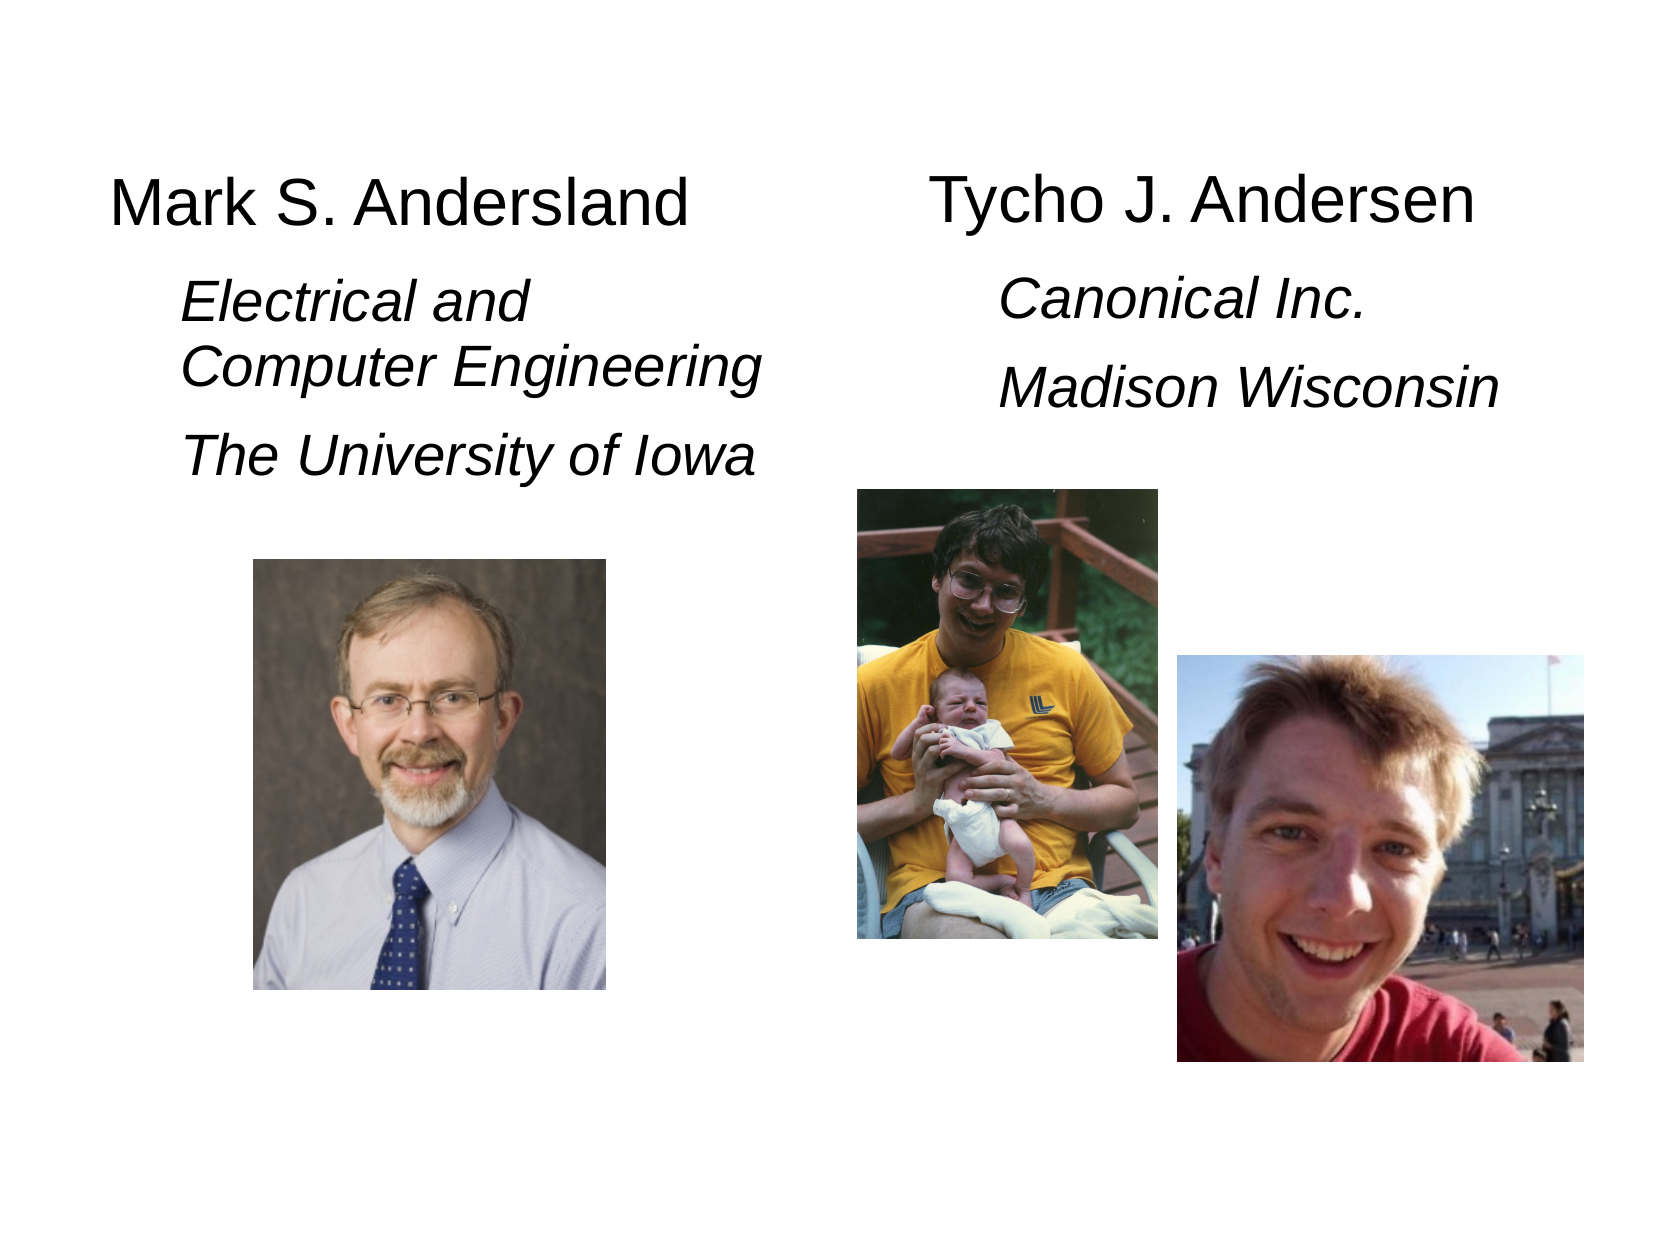

Tycho J. Andersen
Canonical Inc.
Madison Wisconsin
# Mark S. Andersland
Electrical and Computer Engineering
The University of Iowa